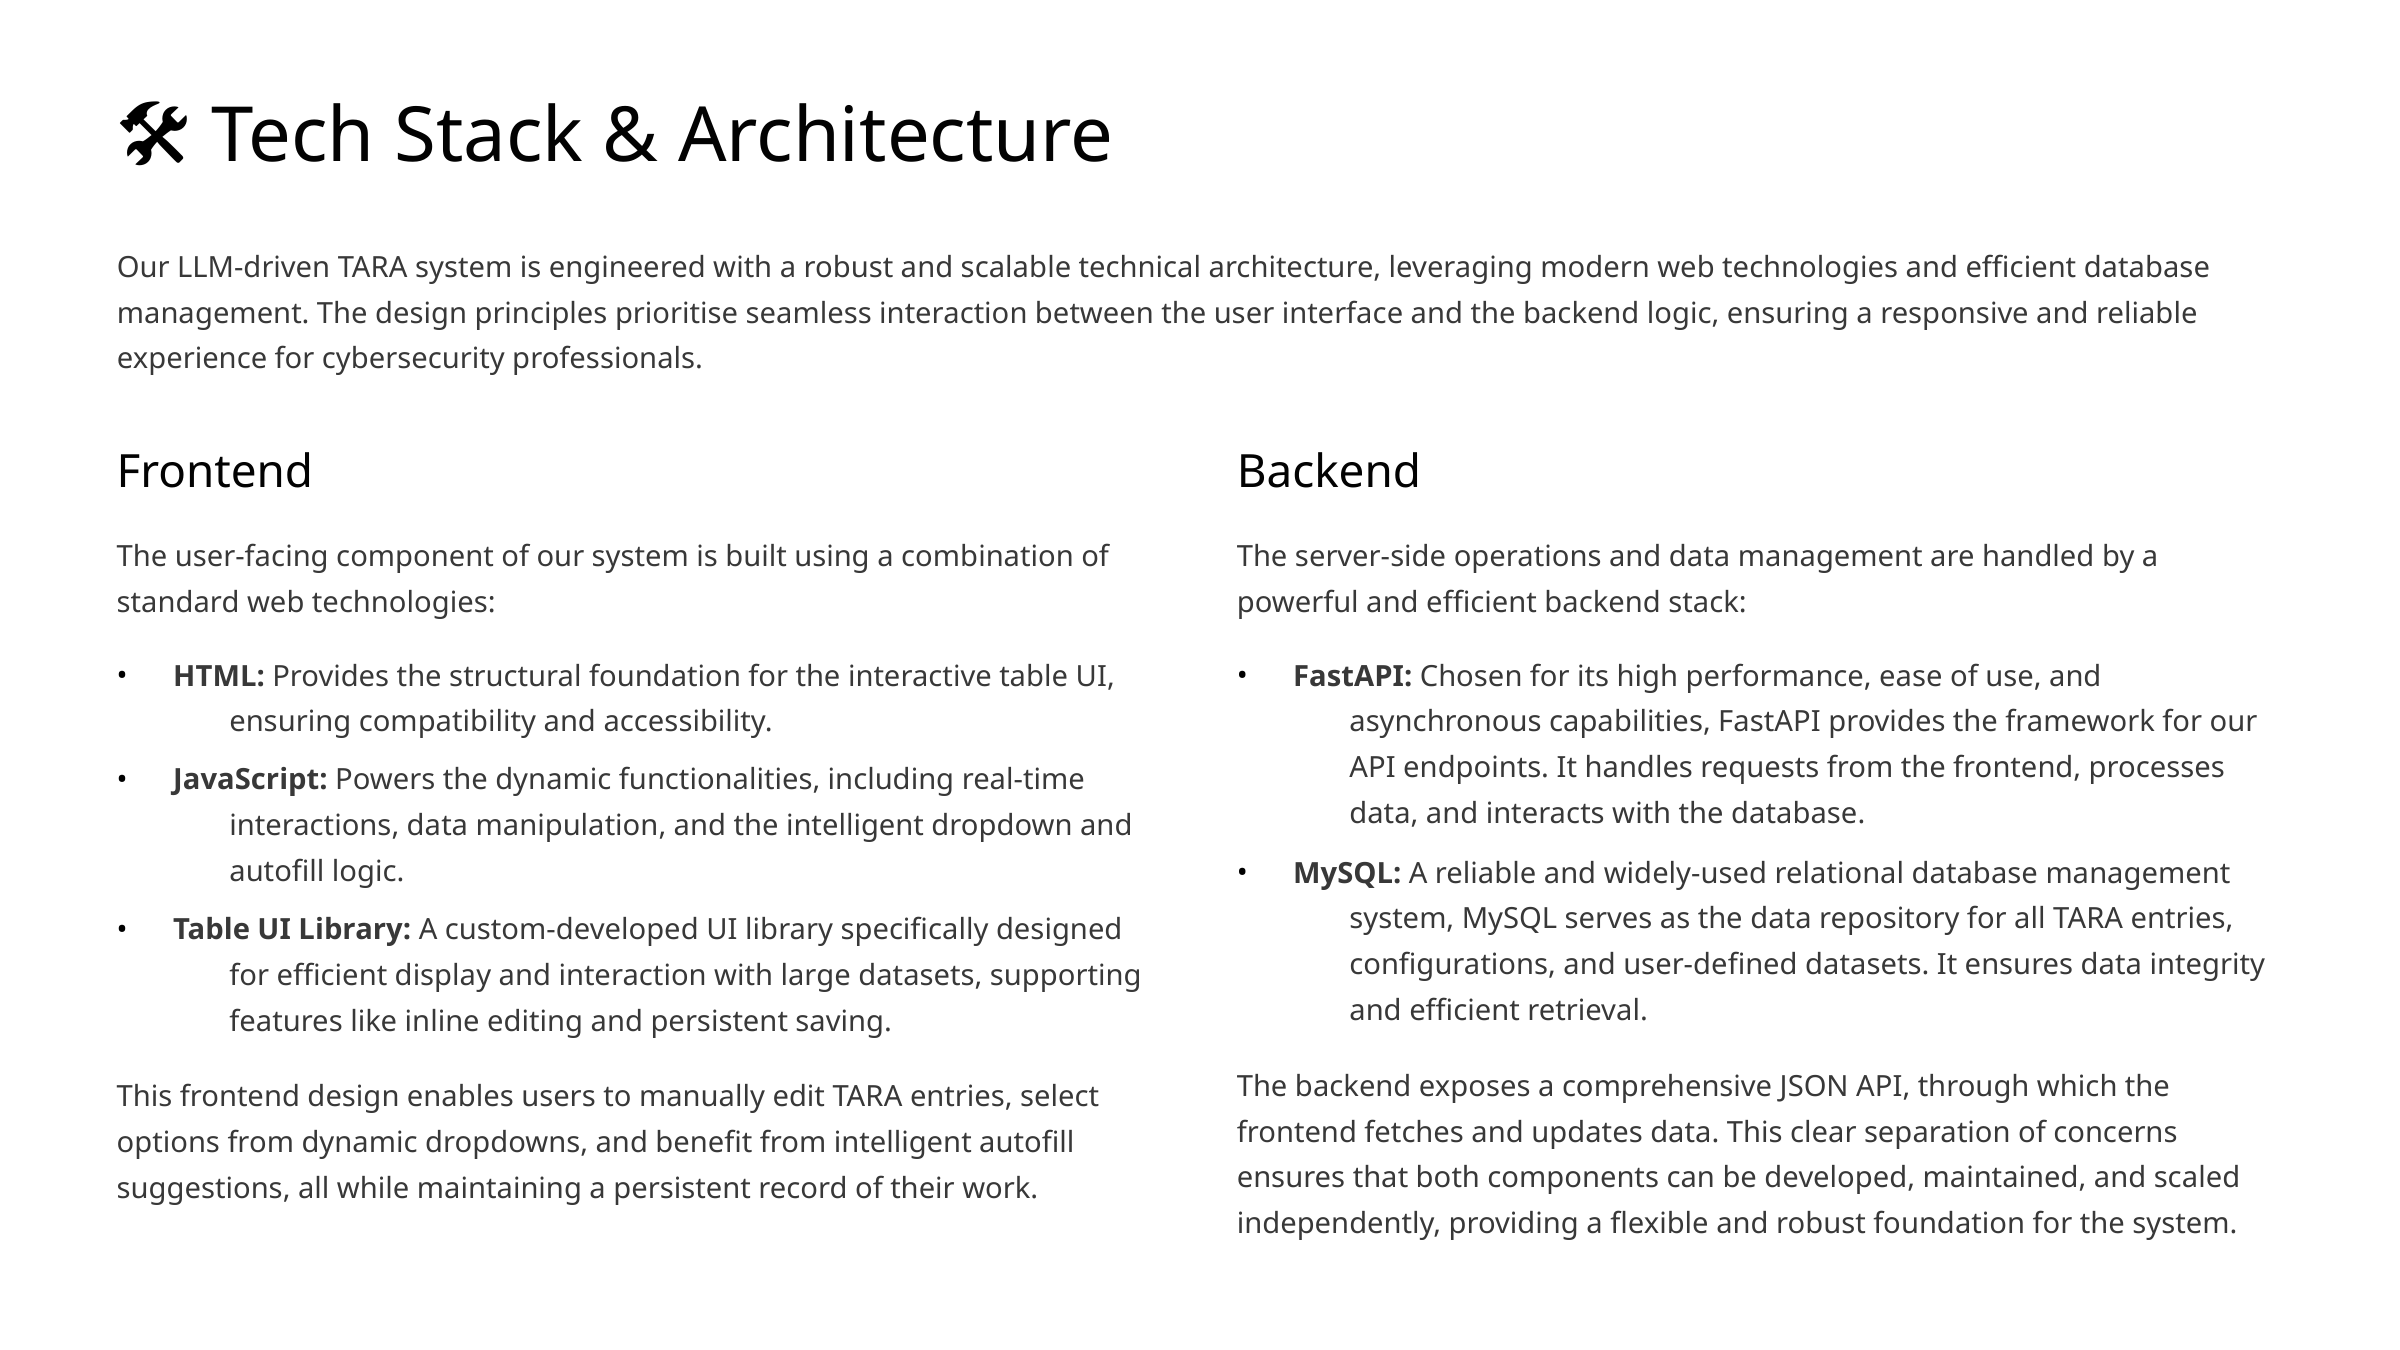

🛠️ Tech Stack & Architecture
Our LLM-driven TARA system is engineered with a robust and scalable technical architecture, leveraging modern web technologies and efficient database management. The design principles prioritise seamless interaction between the user interface and the backend logic, ensuring a responsive and reliable experience for cybersecurity professionals.
Frontend
Backend
The user-facing component of our system is built using a combination of standard web technologies:
The server-side operations and data management are handled by a powerful and efficient backend stack:
HTML: Provides the structural foundation for the interactive table UI, ensuring compatibility and accessibility.
FastAPI: Chosen for its high performance, ease of use, and asynchronous capabilities, FastAPI provides the framework for our API endpoints. It handles requests from the frontend, processes data, and interacts with the database.
JavaScript: Powers the dynamic functionalities, including real-time interactions, data manipulation, and the intelligent dropdown and autofill logic.
MySQL: A reliable and widely-used relational database management system, MySQL serves as the data repository for all TARA entries, configurations, and user-defined datasets. It ensures data integrity and efficient retrieval.
Table UI Library: A custom-developed UI library specifically designed for efficient display and interaction with large datasets, supporting features like inline editing and persistent saving.
The backend exposes a comprehensive JSON API, through which the frontend fetches and updates data. This clear separation of concerns ensures that both components can be developed, maintained, and scaled independently, providing a flexible and robust foundation for the system.
This frontend design enables users to manually edit TARA entries, select options from dynamic dropdowns, and benefit from intelligent autofill suggestions, all while maintaining a persistent record of their work.